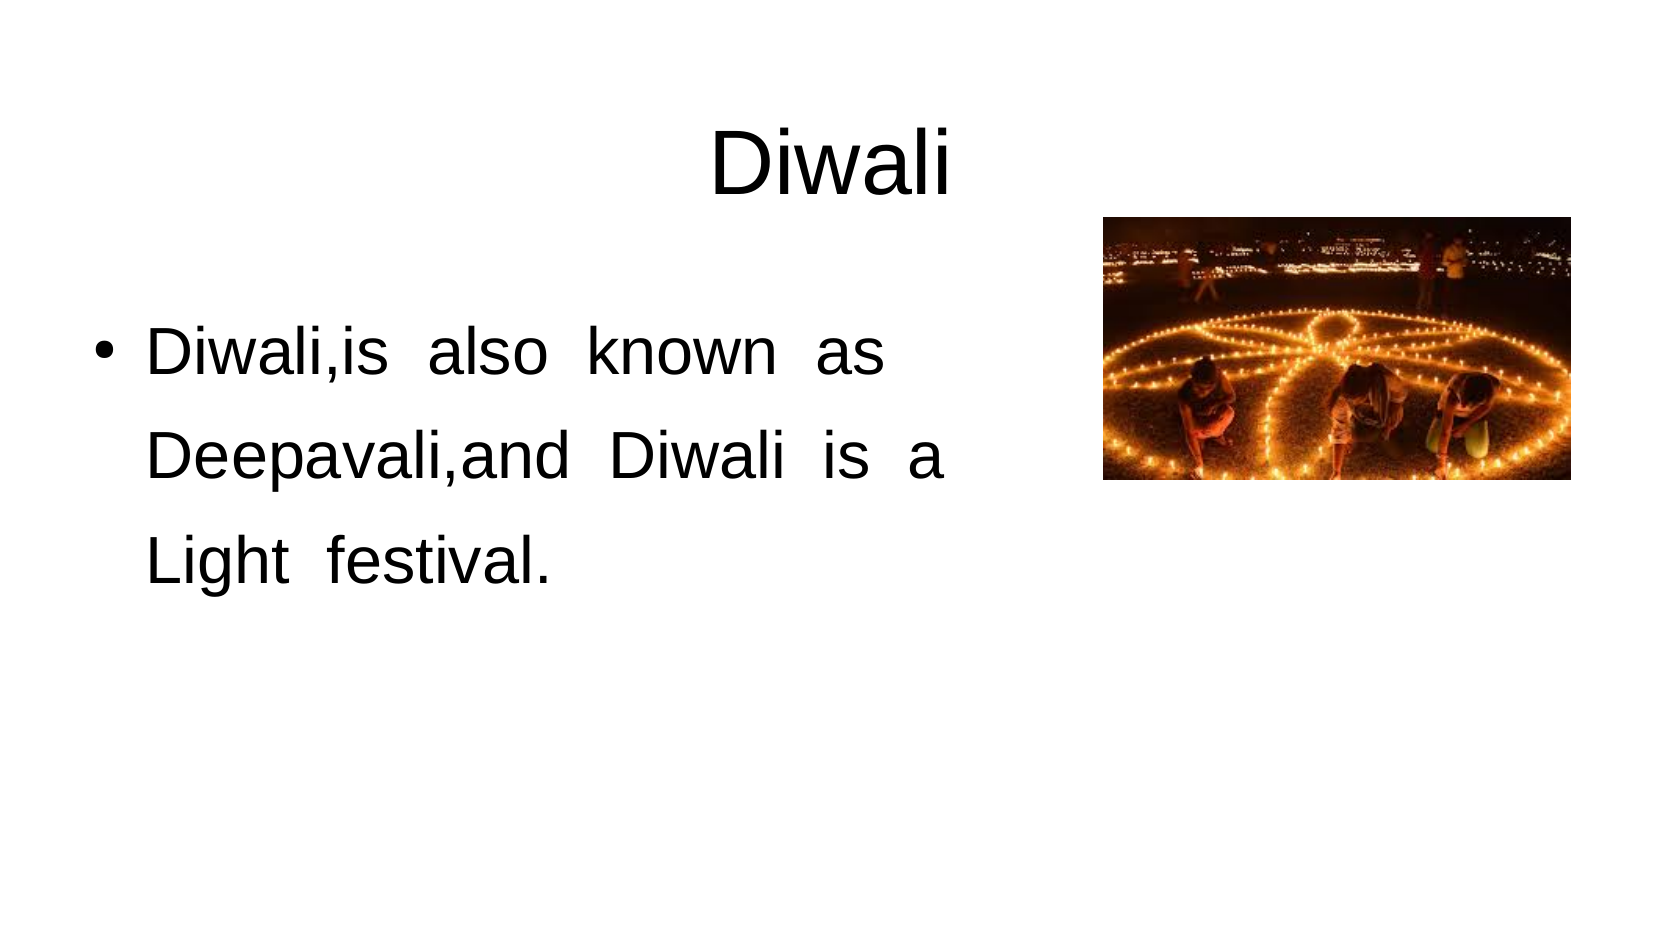

# Diwali
Diwali,is also known as
Deepavali,and Diwali is a
Light festival.